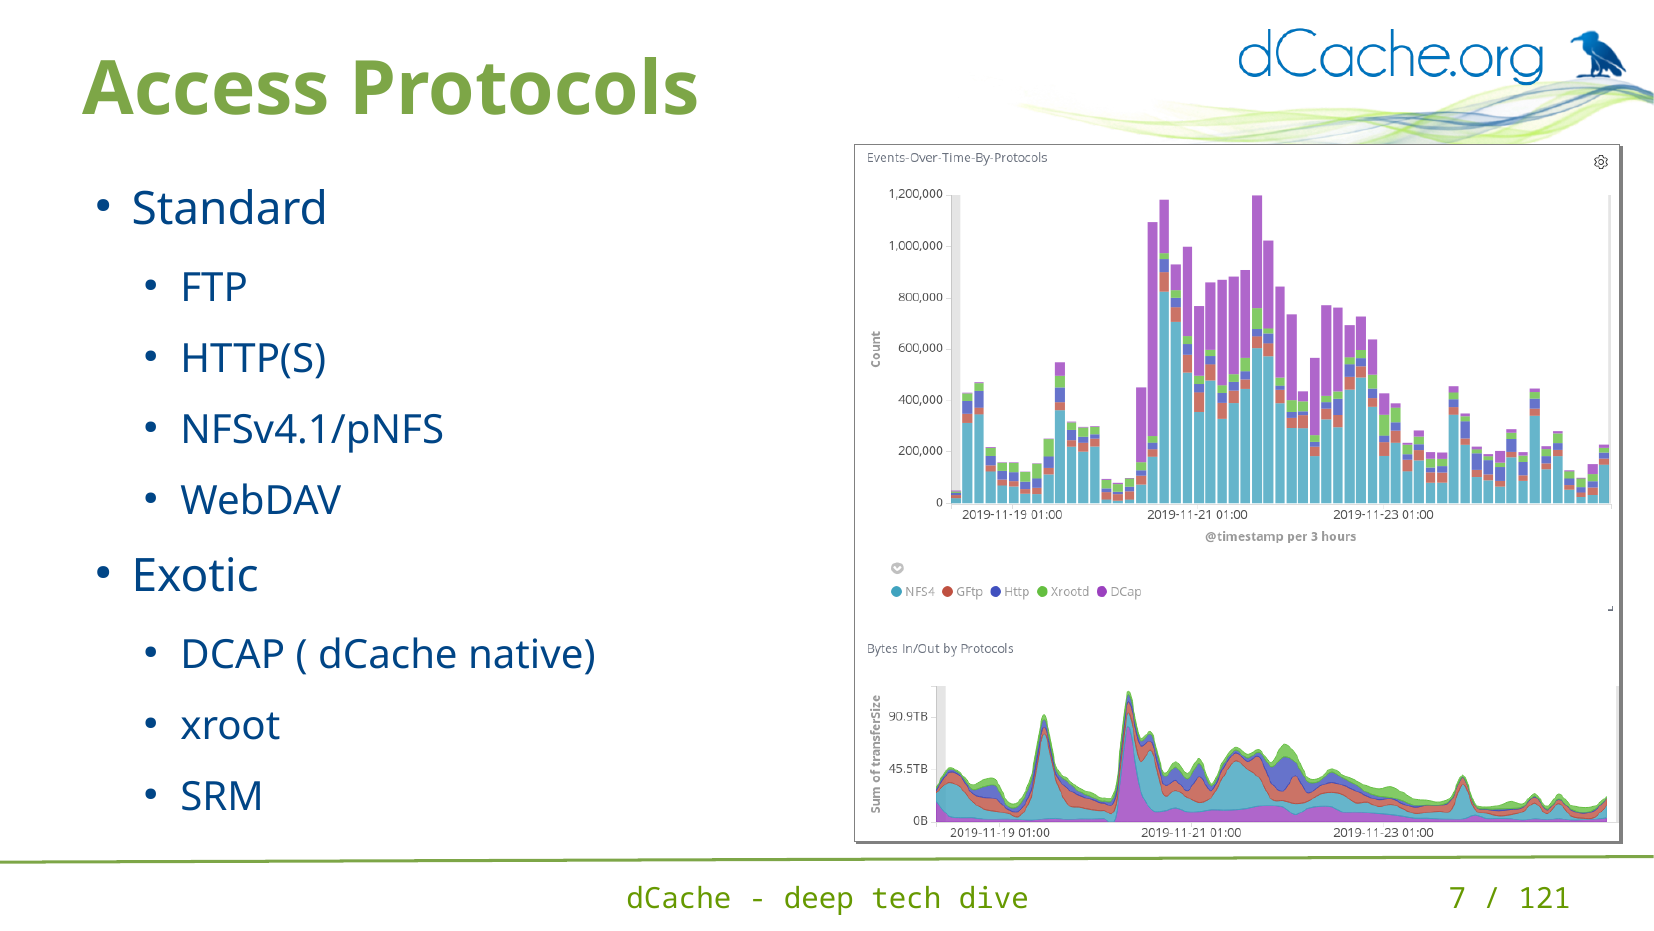

# Access Protocols
Standard
FTP
HTTP(S)
NFSv4.1/pNFS
WebDAV
Exotic
DCAP ( dCache native)
xroot
SRM
dCache - deep tech dive
7